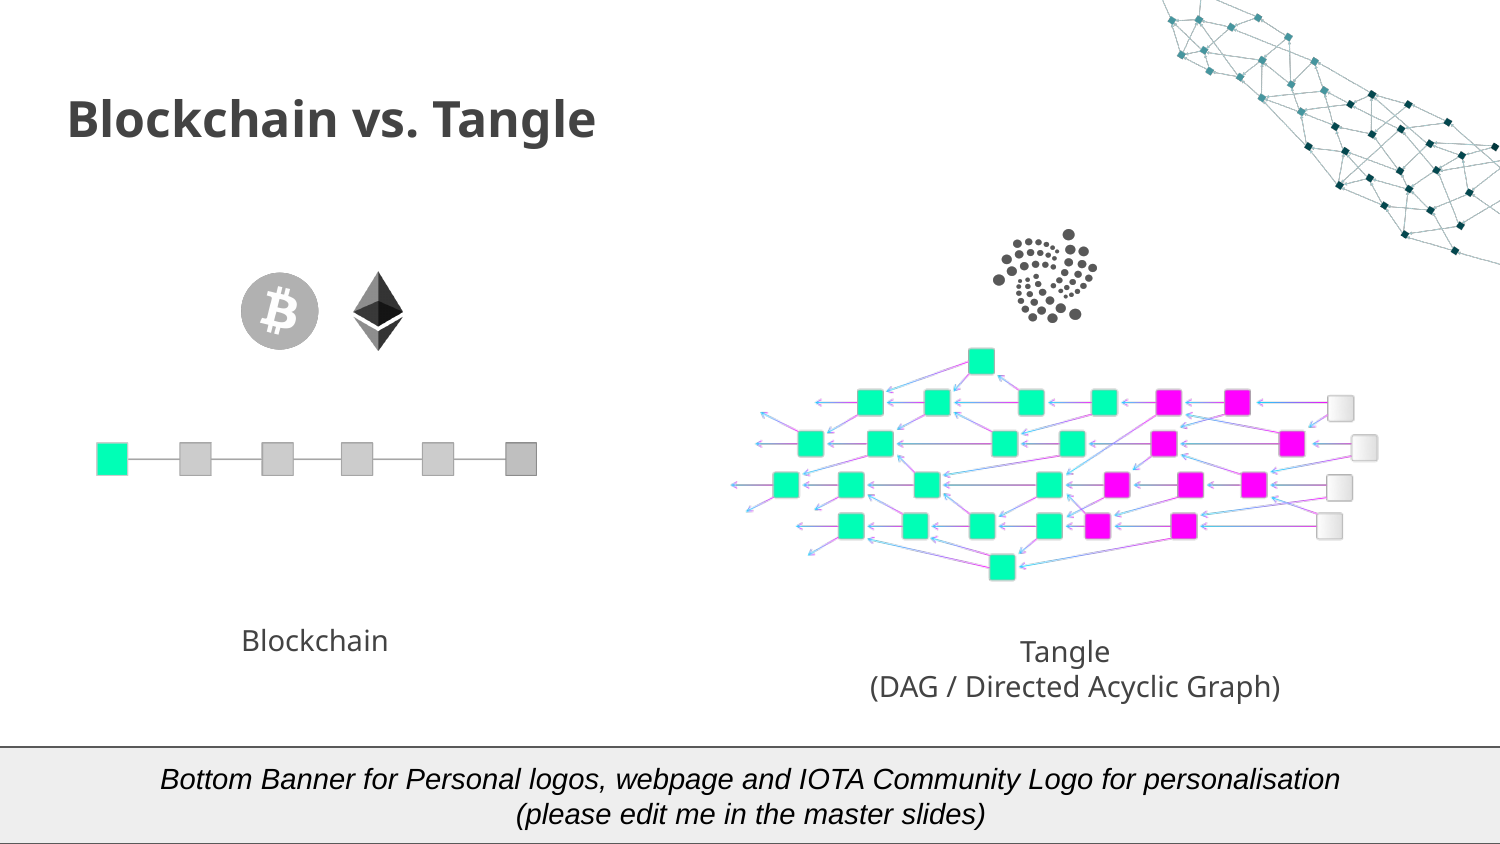

# Blockchain vs. Tangle
Blockchain
Tangle
(DAG / Directed Acyclic Graph)